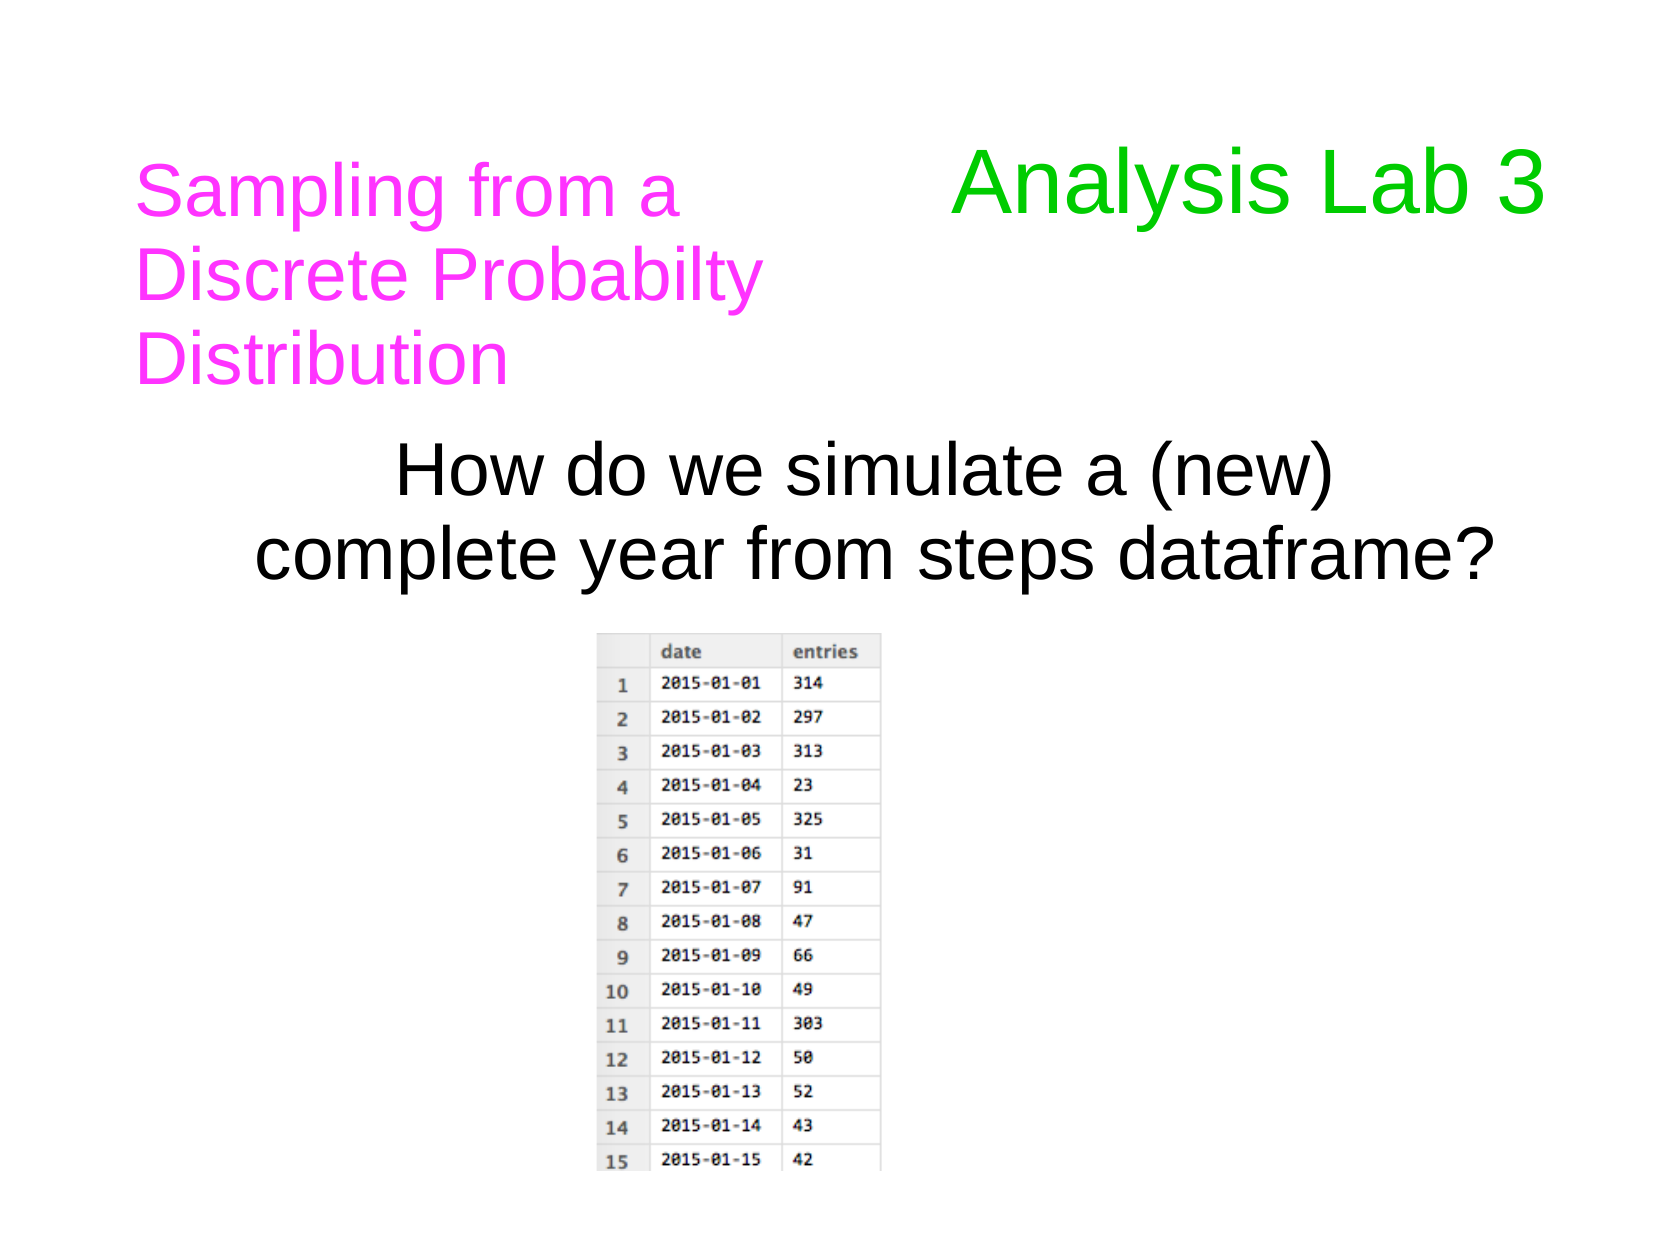

# Analysis Lab 3
Sampling from a
Discrete Probabilty
Distribution
How do we simulate a (new)
complete year from steps dataframe?